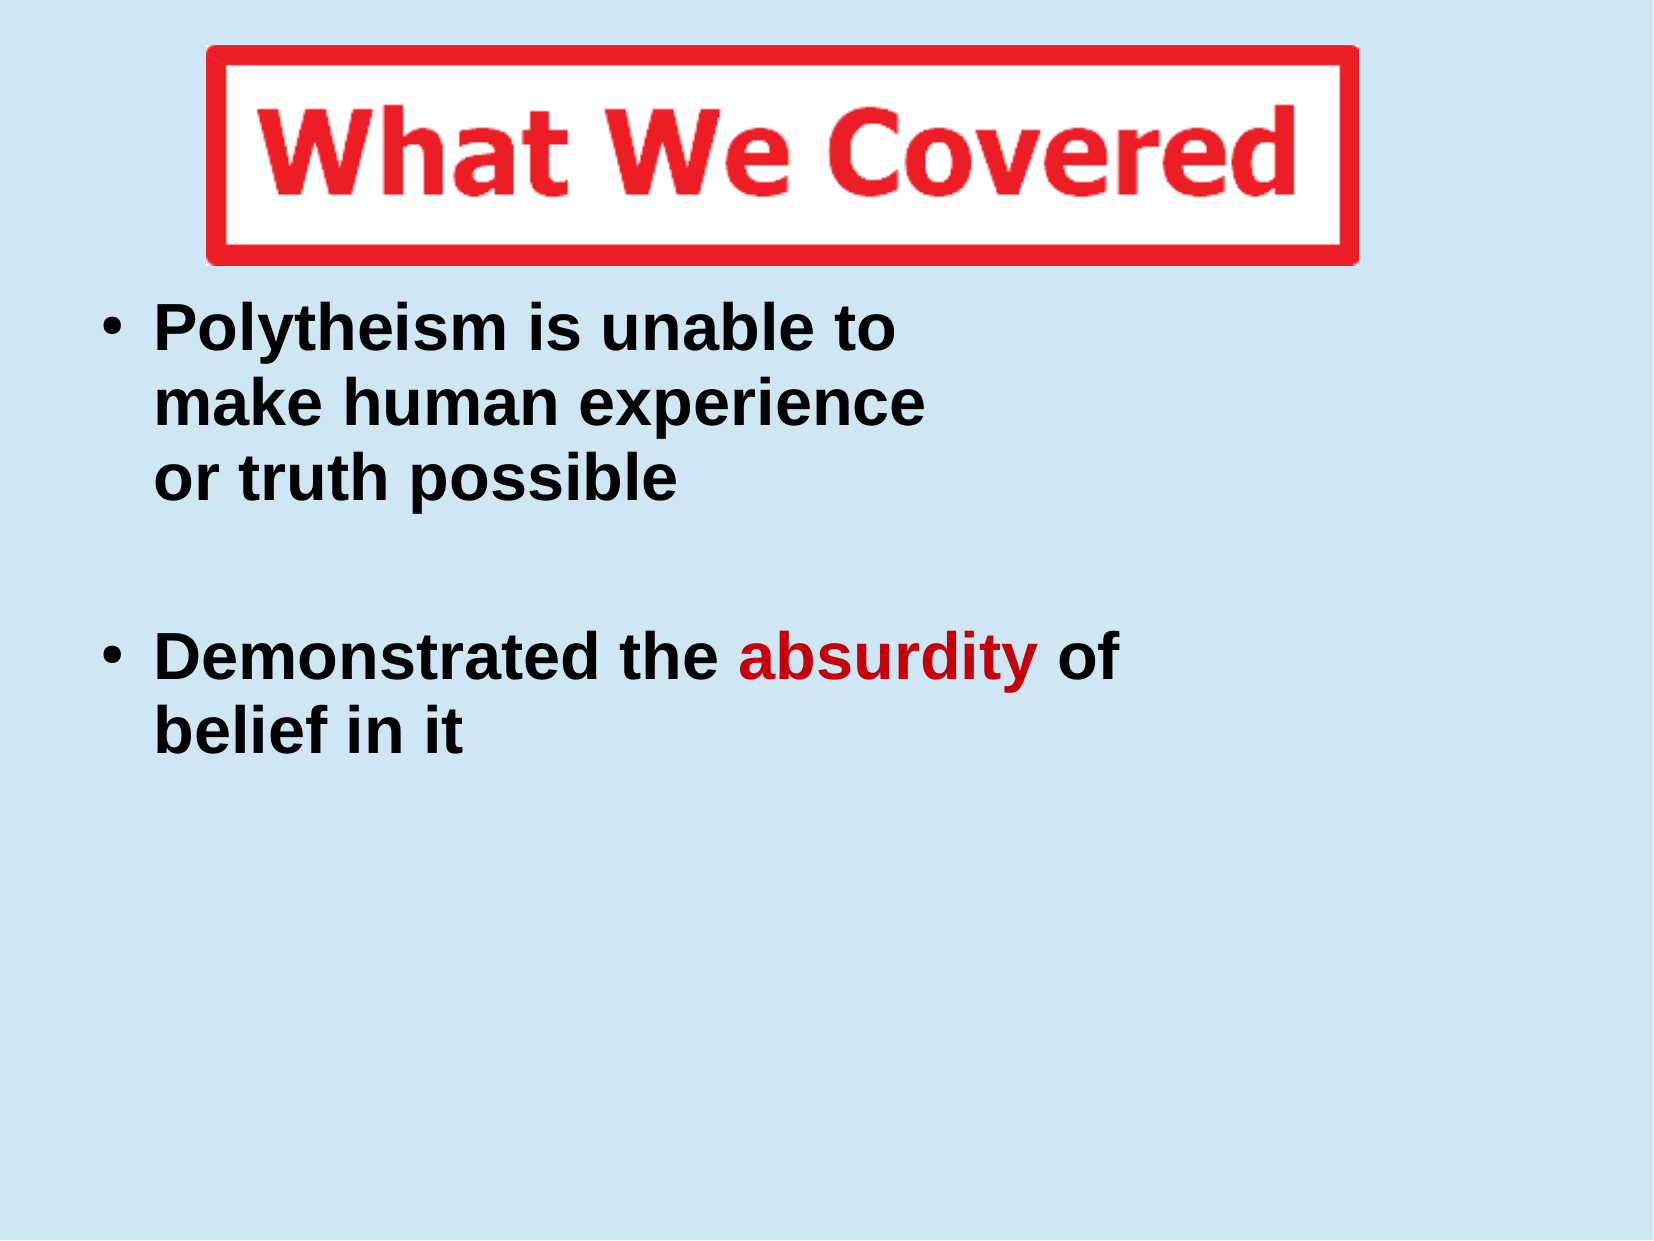

# Polytheism is unable to make human experience or truth possible
Demonstrated the absurdity of
belief in it